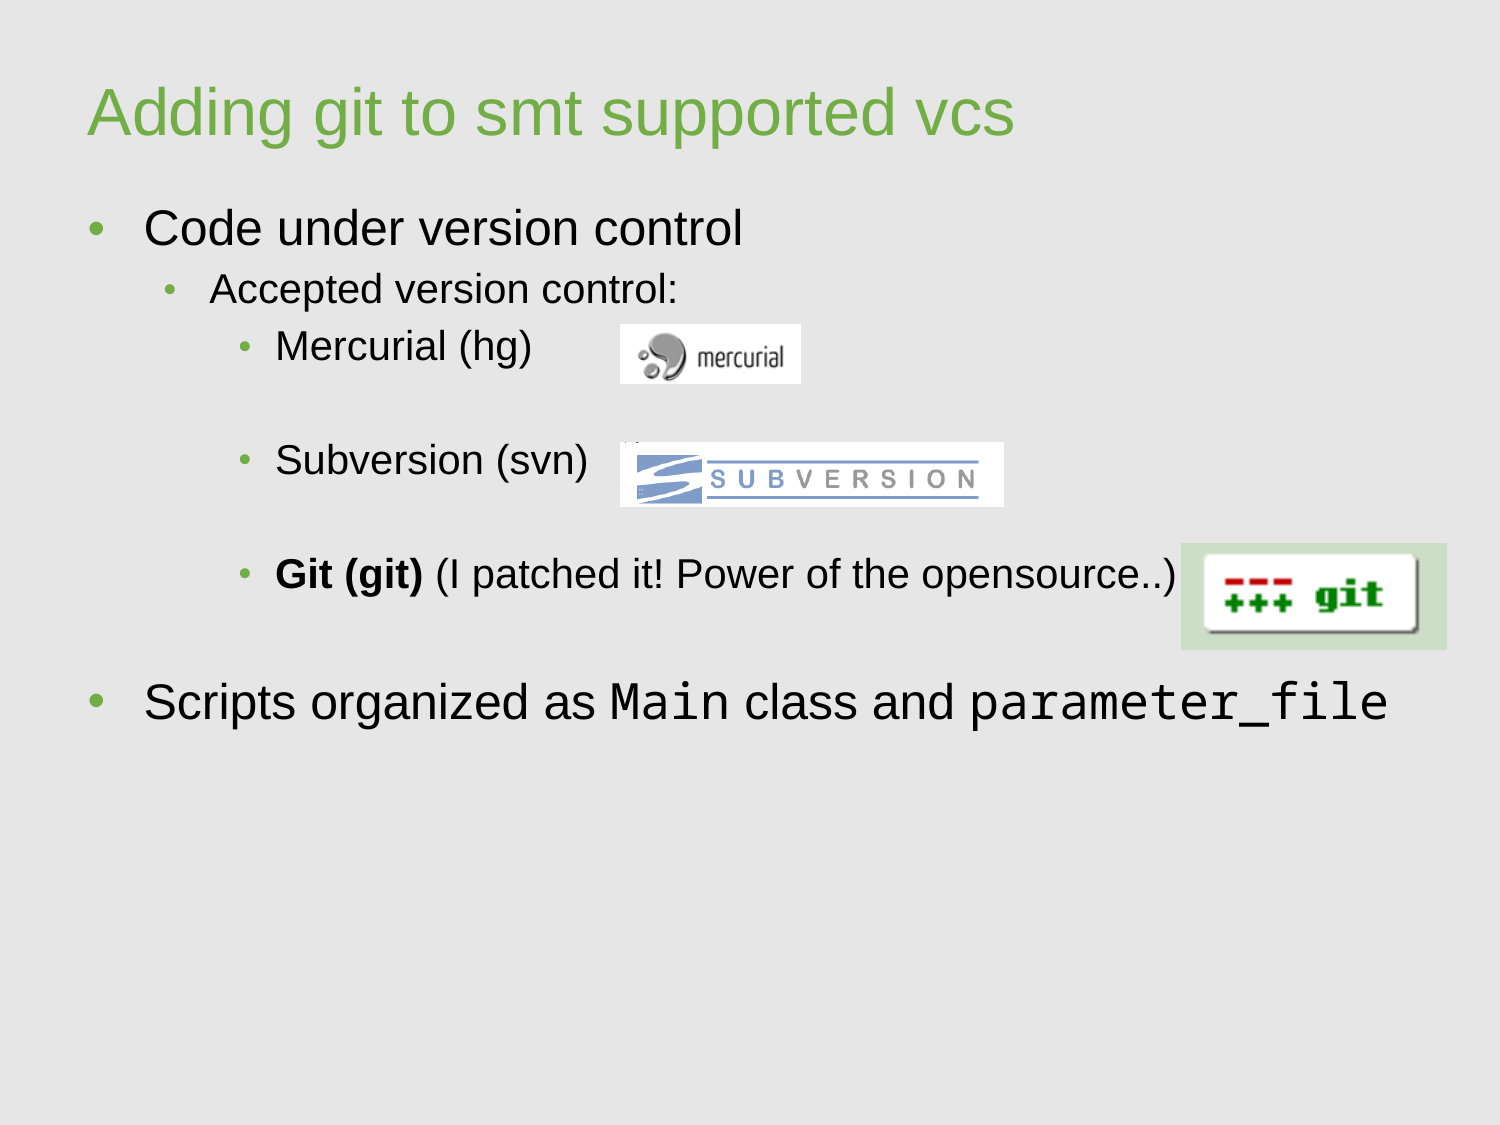

Adding git to smt supported vcs
# Code under version control
Accepted version control:
Mercurial (hg)
Subversion (svn)
Git (git) (I patched it! Power of the opensource..)
Scripts organized as Main class and parameter_file
19